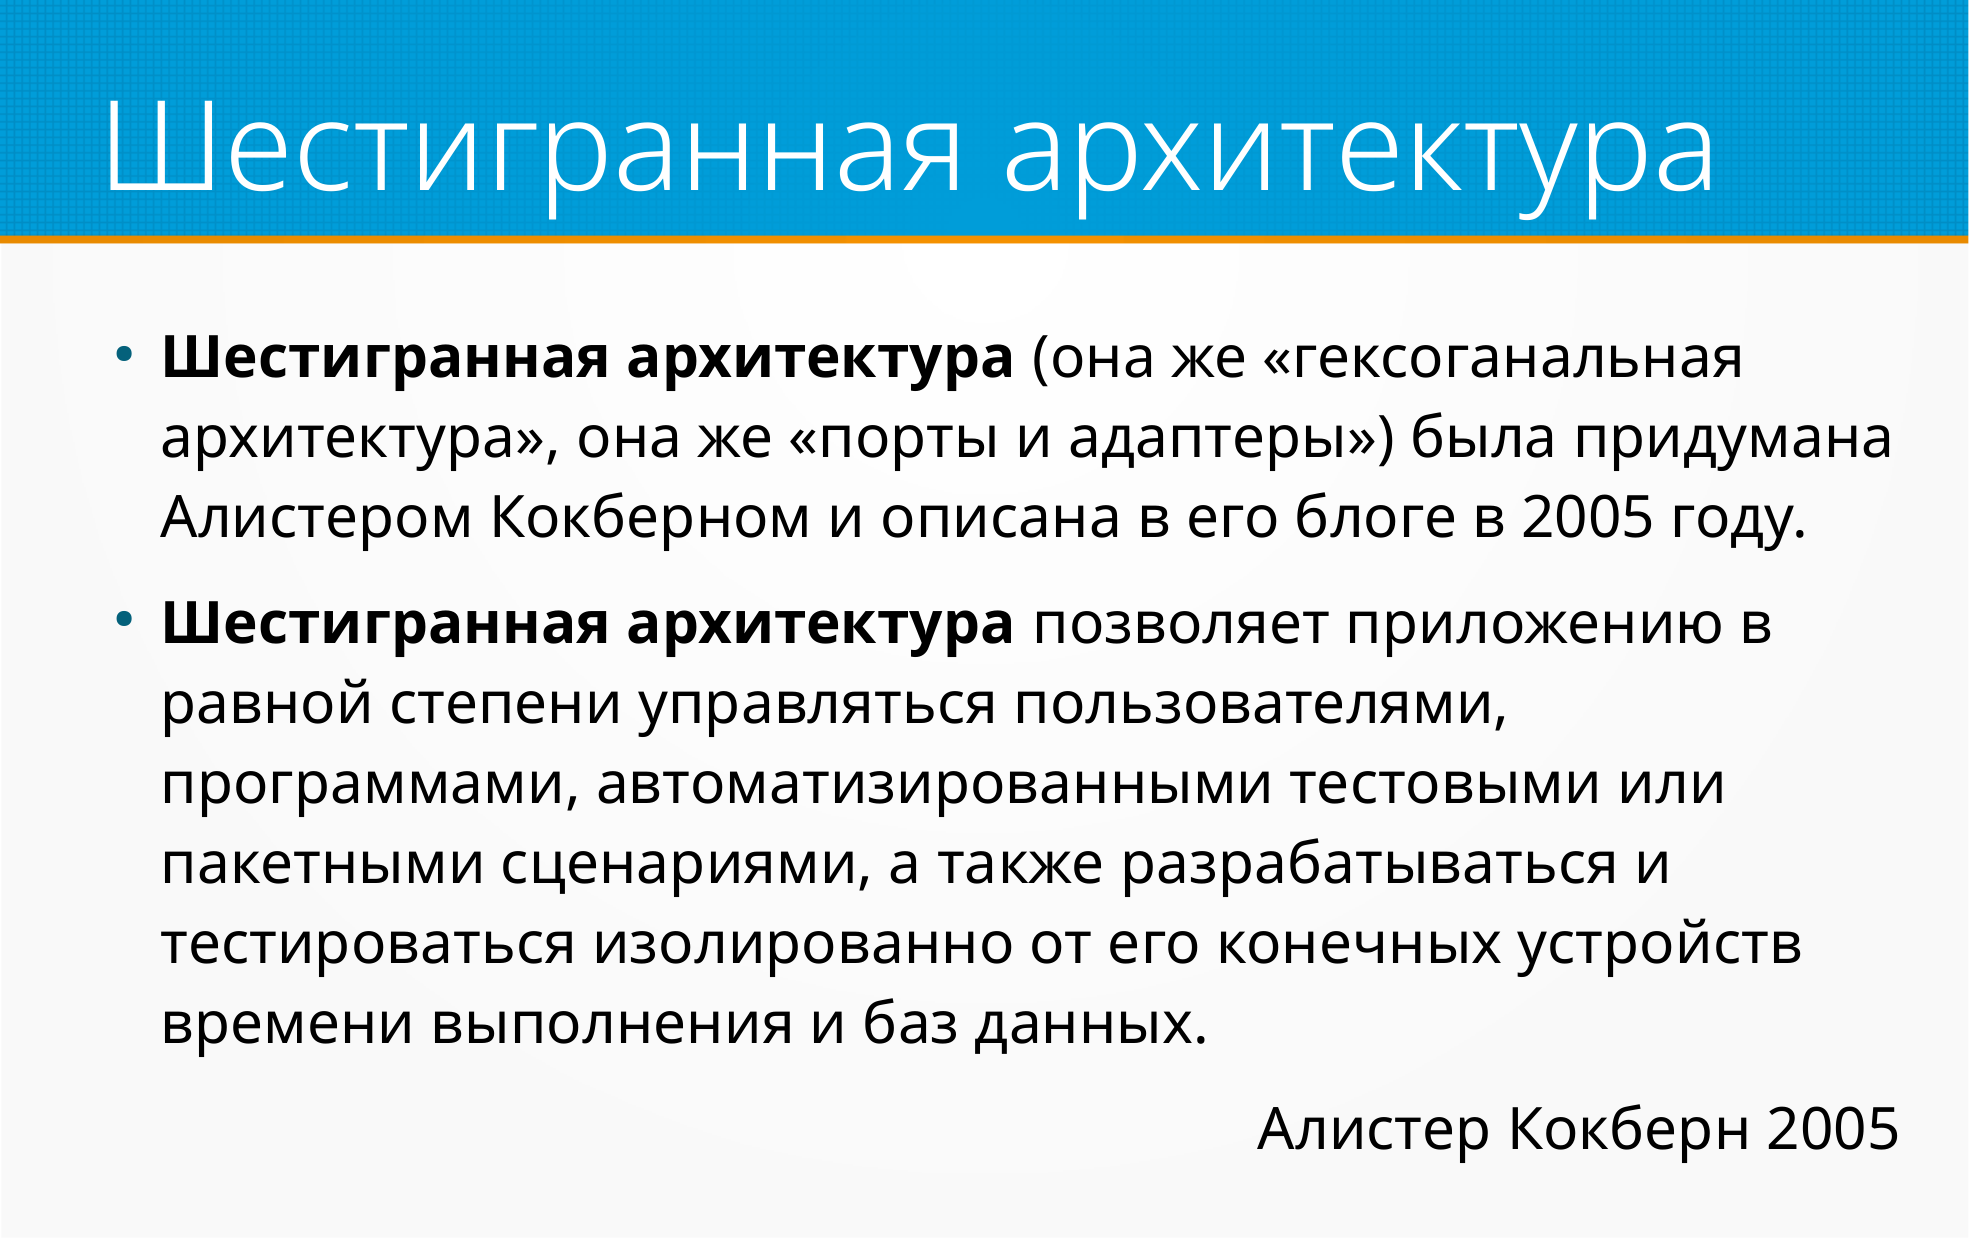

# Шестигранная архитектура
Шестигранная архитектура (она же «гексоганальная архитектура», она же «порты и адаптеры») была придумана Алистером Кокберном и описана в его блоге в 2005 году.
Шестигранная архитектура позволяет приложению в равной степени управляться пользователями, программами, автоматизированными тестовыми или пакетными сценариями, а также разрабатываться и тестироваться изолированно от его конечных устройств времени выполнения и баз данных.
Алистер Кокберн 2005